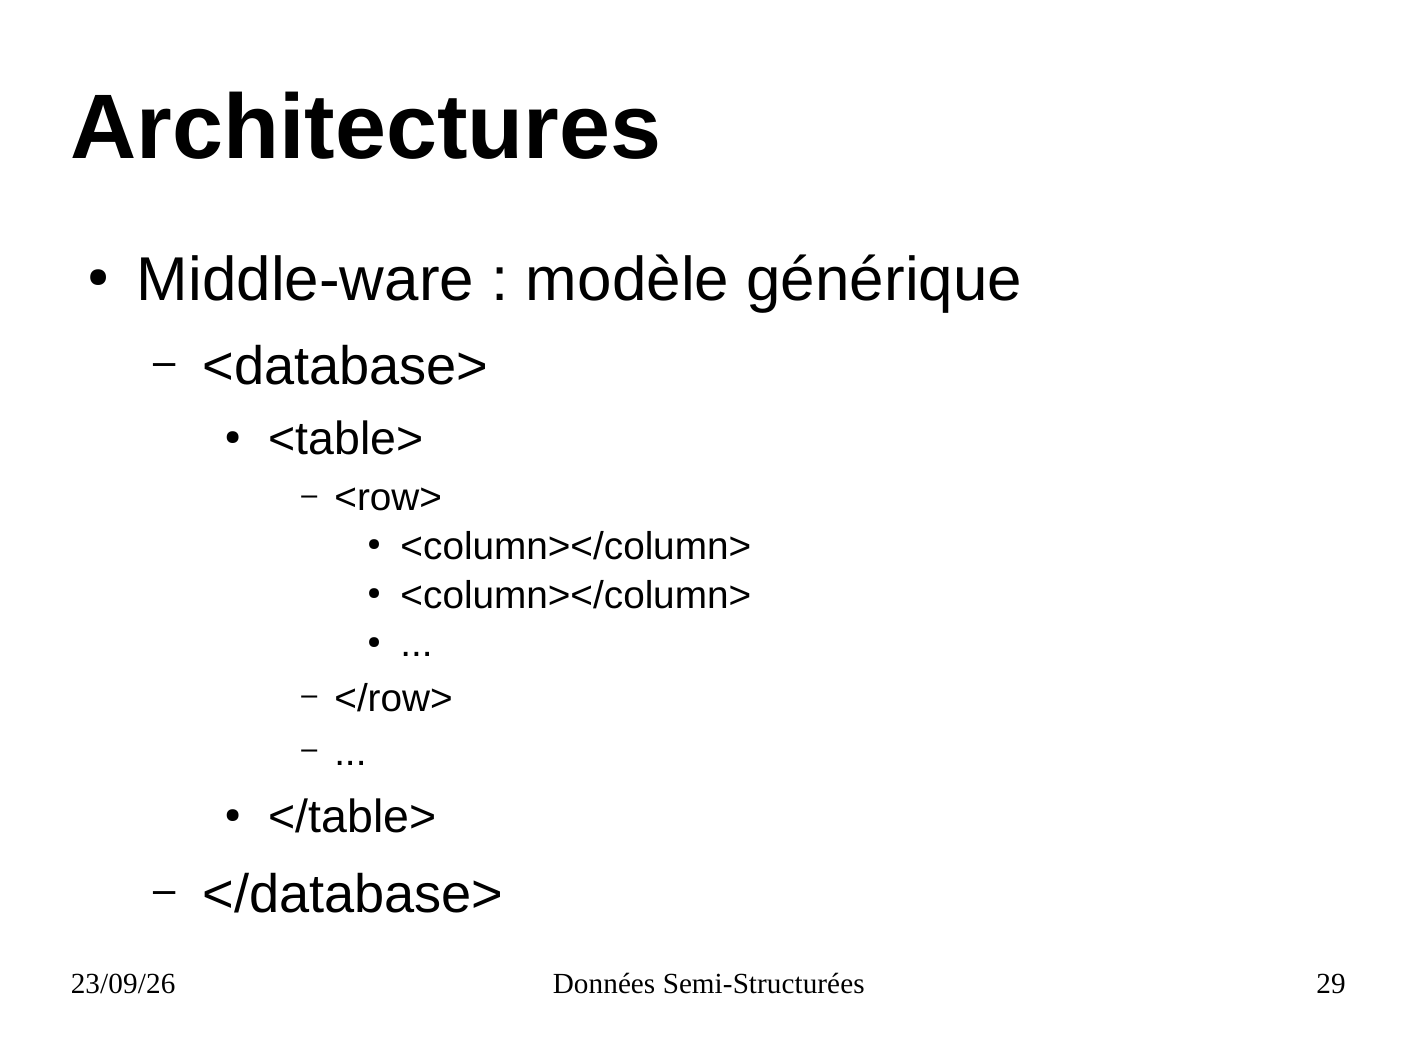

# Architectures
Middle-ware : modèle générique
<database>
<table>
<row>
<column></column>
<column></column>
...
</row>
...
</table>
</database>
Données Semi-Structurées
29